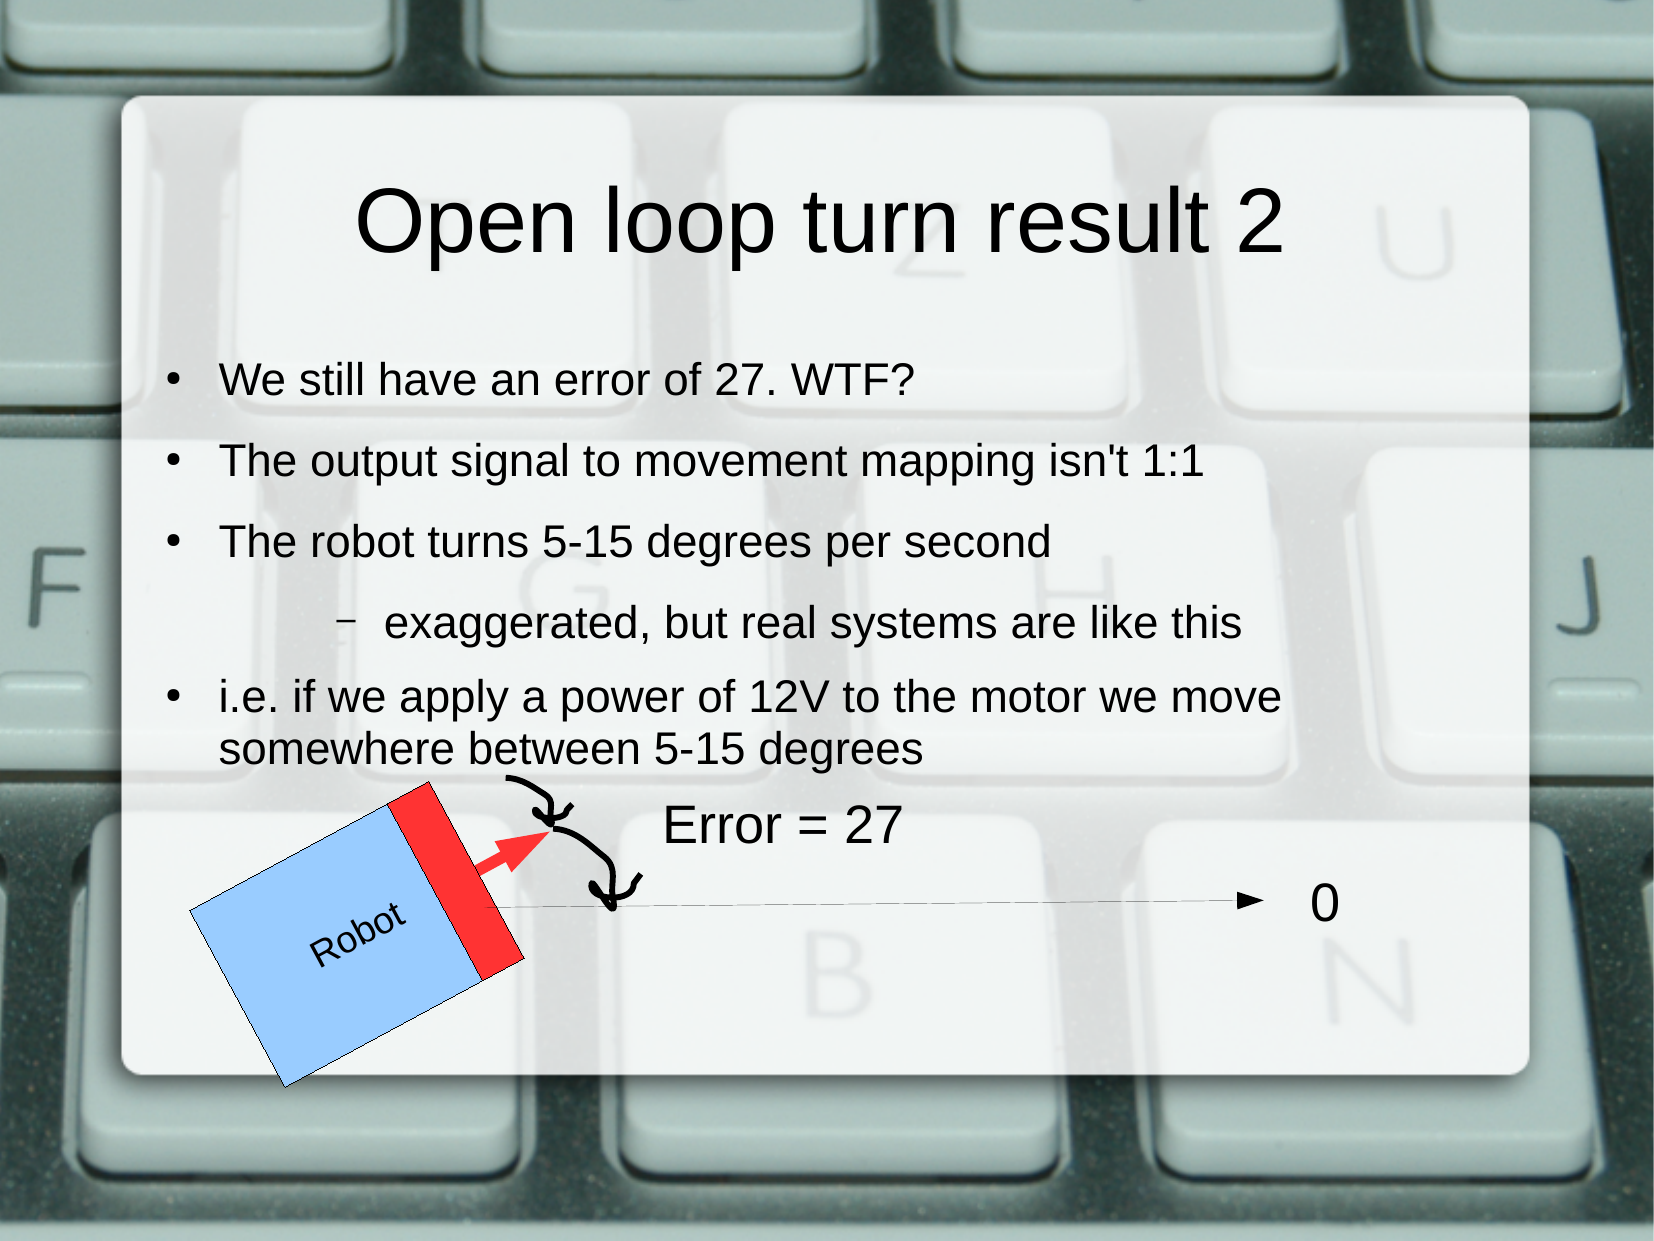

# Open loop turn result 2
We still have an error of 27. WTF?
The output signal to movement mapping isn't 1:1
The robot turns 5-15 degrees per second
exaggerated, but real systems are like this
i.e. if we apply a power of 12V to the motor we move somewhere between 5-15 degrees
Robot
Error = 27
0